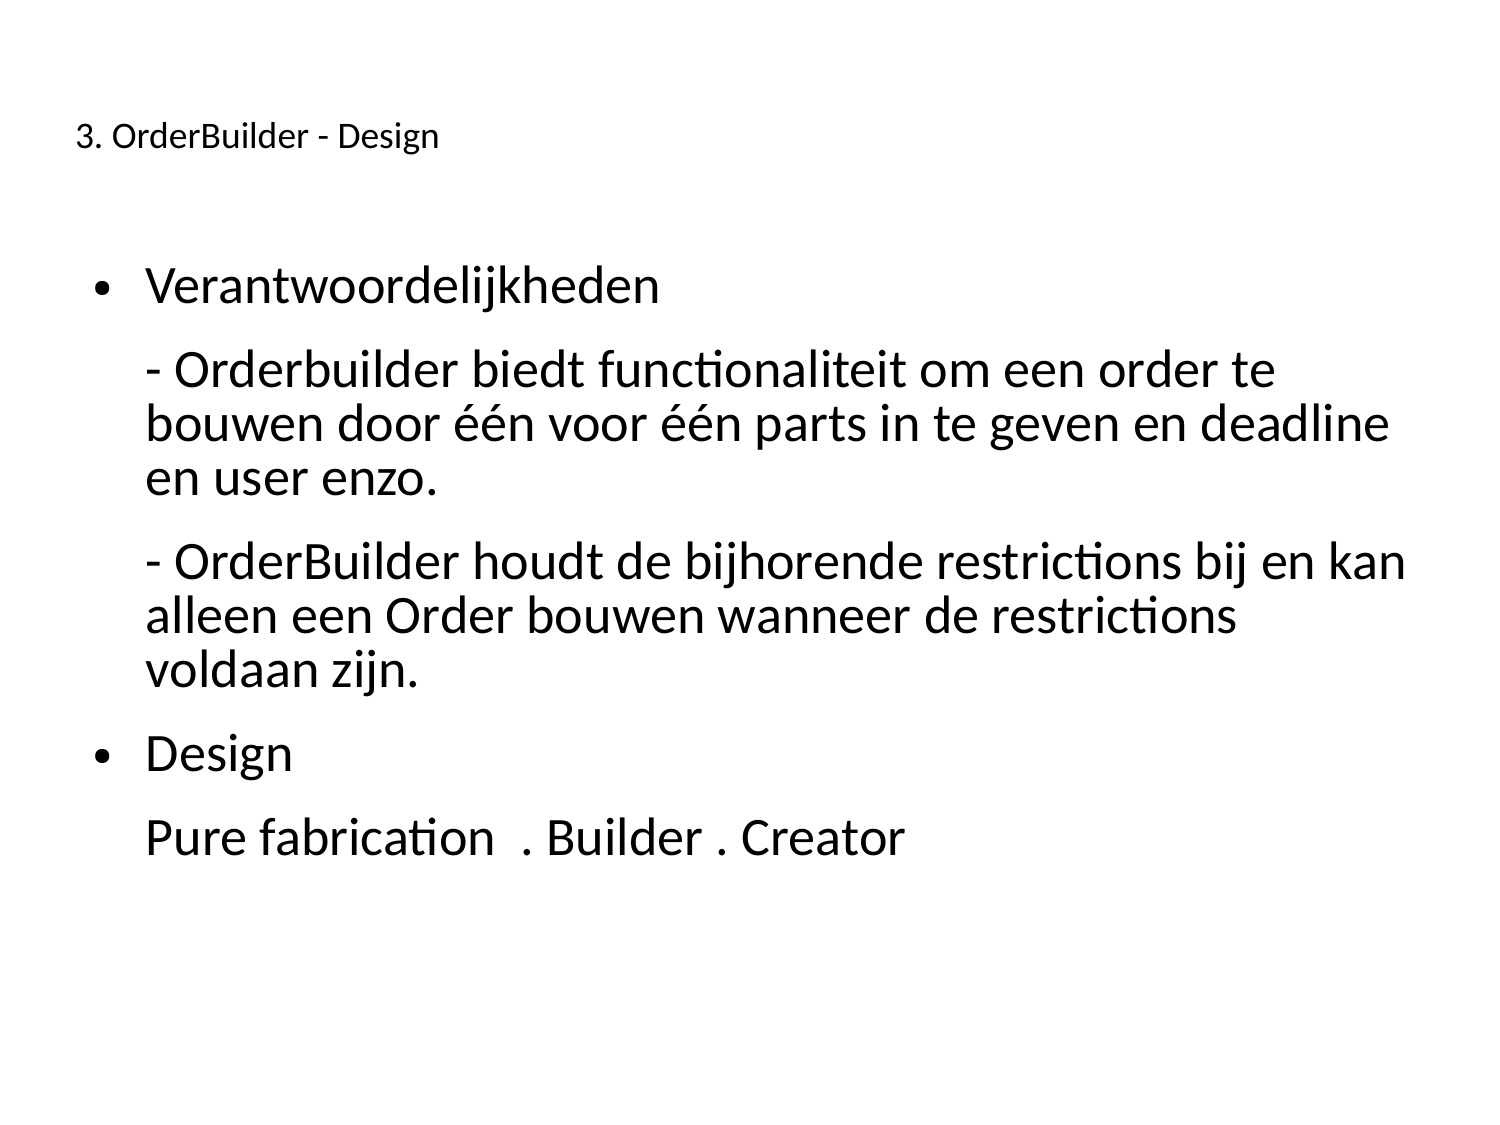

# 3. OrderBuilder - Design
Verantwoordelijkheden
- Orderbuilder biedt functionaliteit om een order te bouwen door één voor één parts in te geven en deadline en user enzo.
- OrderBuilder houdt de bijhorende restrictions bij en kan alleen een Order bouwen wanneer de restrictions voldaan zijn.
Design
Pure fabrication . Builder . Creator